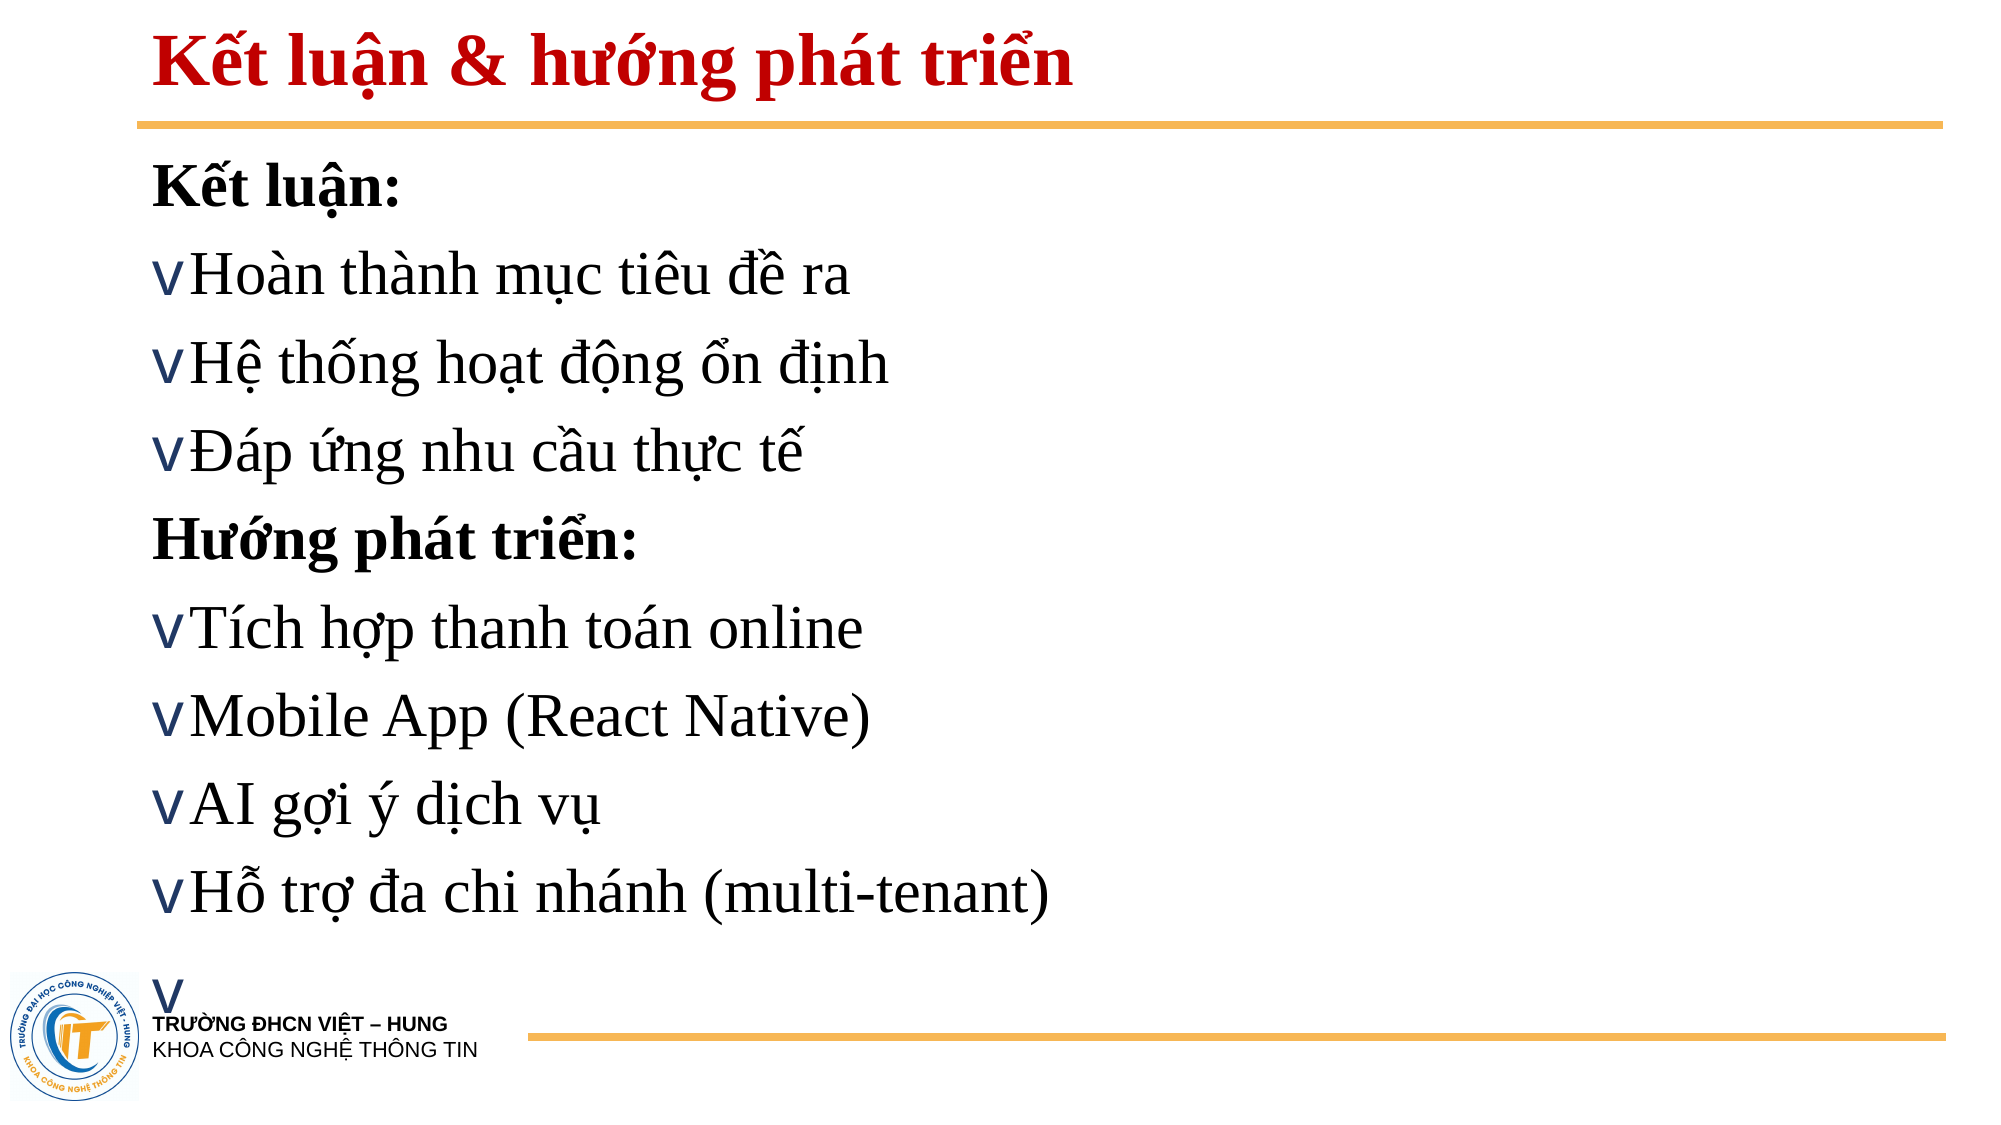

# Kết luận & hướng phát triển
Kết luận:
Hoàn thành mục tiêu đề ra
Hệ thống hoạt động ổn định
Đáp ứng nhu cầu thực tế
Hướng phát triển:
Tích hợp thanh toán online
Mobile App (React Native)
AI gợi ý dịch vụ
Hỗ trợ đa chi nhánh (multi-tenant)